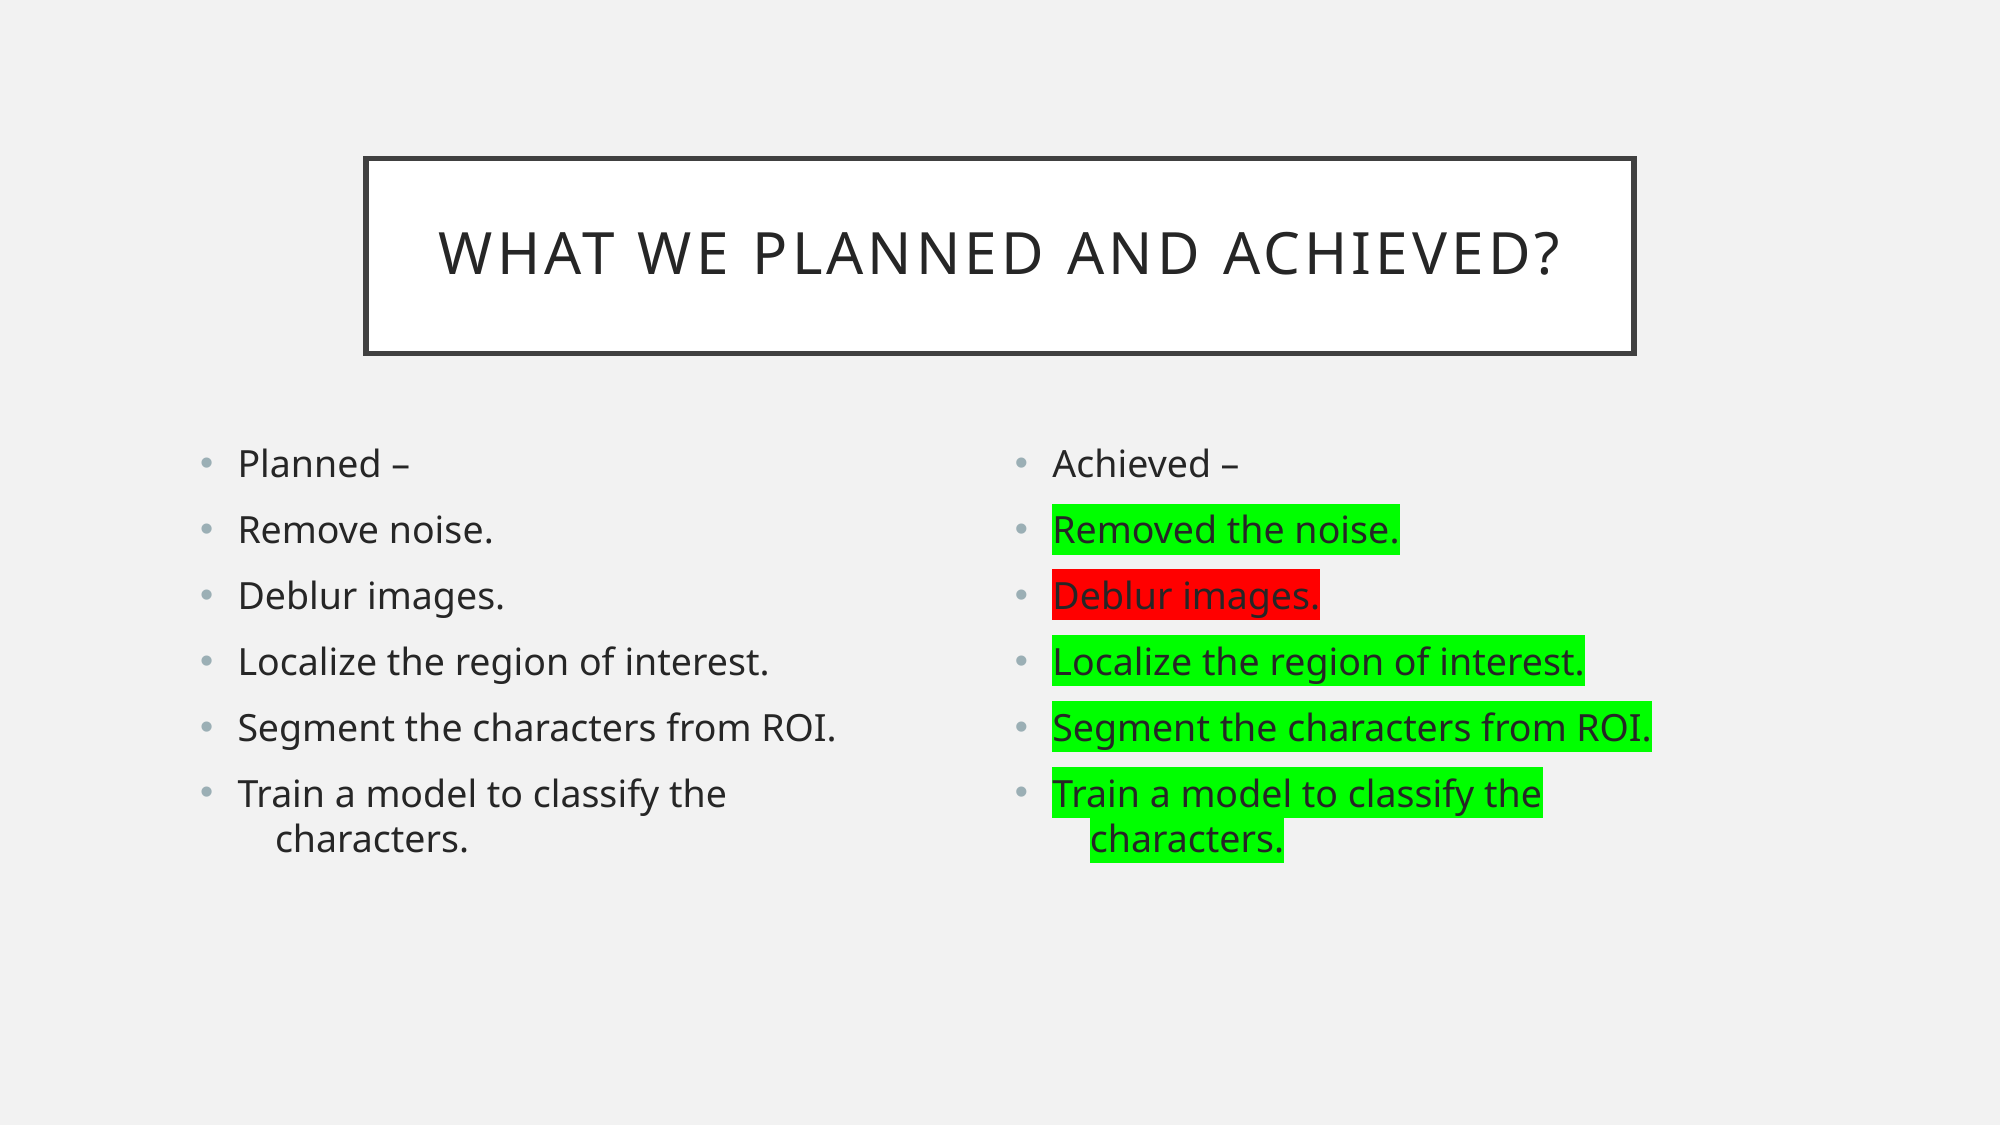

# What we planned and achieved?
Planned –
Remove noise.
Deblur images.
Localize the region of interest.
Segment the characters from ROI.
Train a model to classify the characters.
Achieved –
Removed the noise.
Deblur images.
Localize the region of interest.
Segment the characters from ROI.
Train a model to classify the characters.